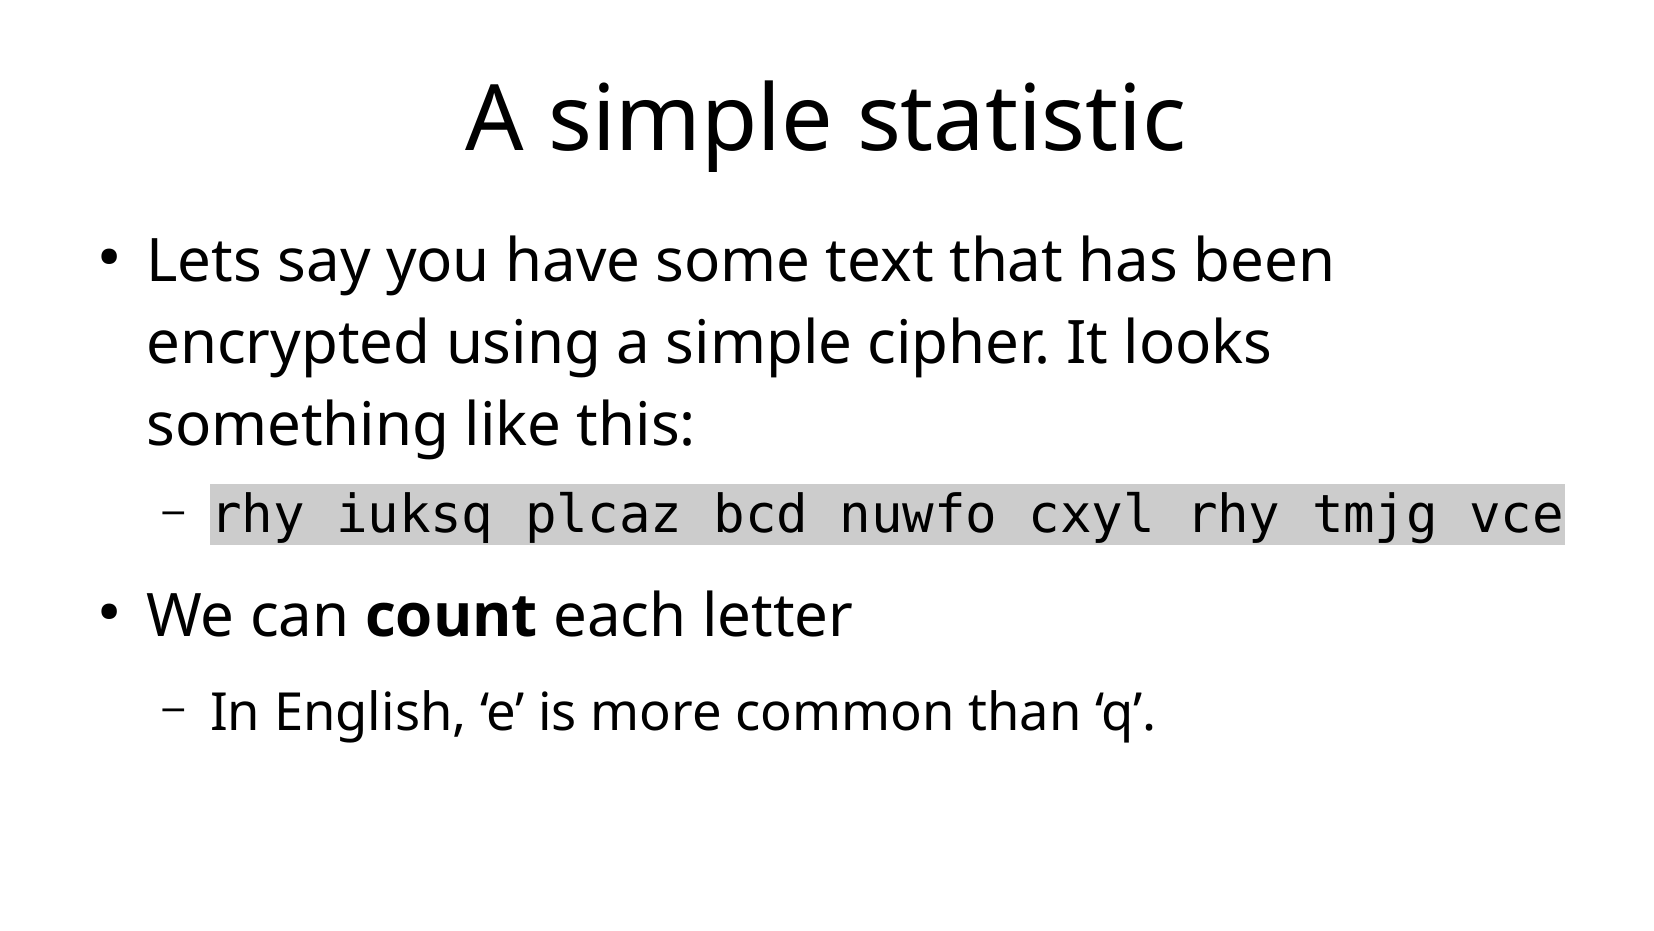

# A simple statistic
Lets say you have some text that has been encrypted using a simple cipher. It looks something like this:
rhy iuksq plcaz bcd nuwfo cxyl rhy tmjg vce
We can count each letter
In English, ‘e’ is more common than ‘q’.